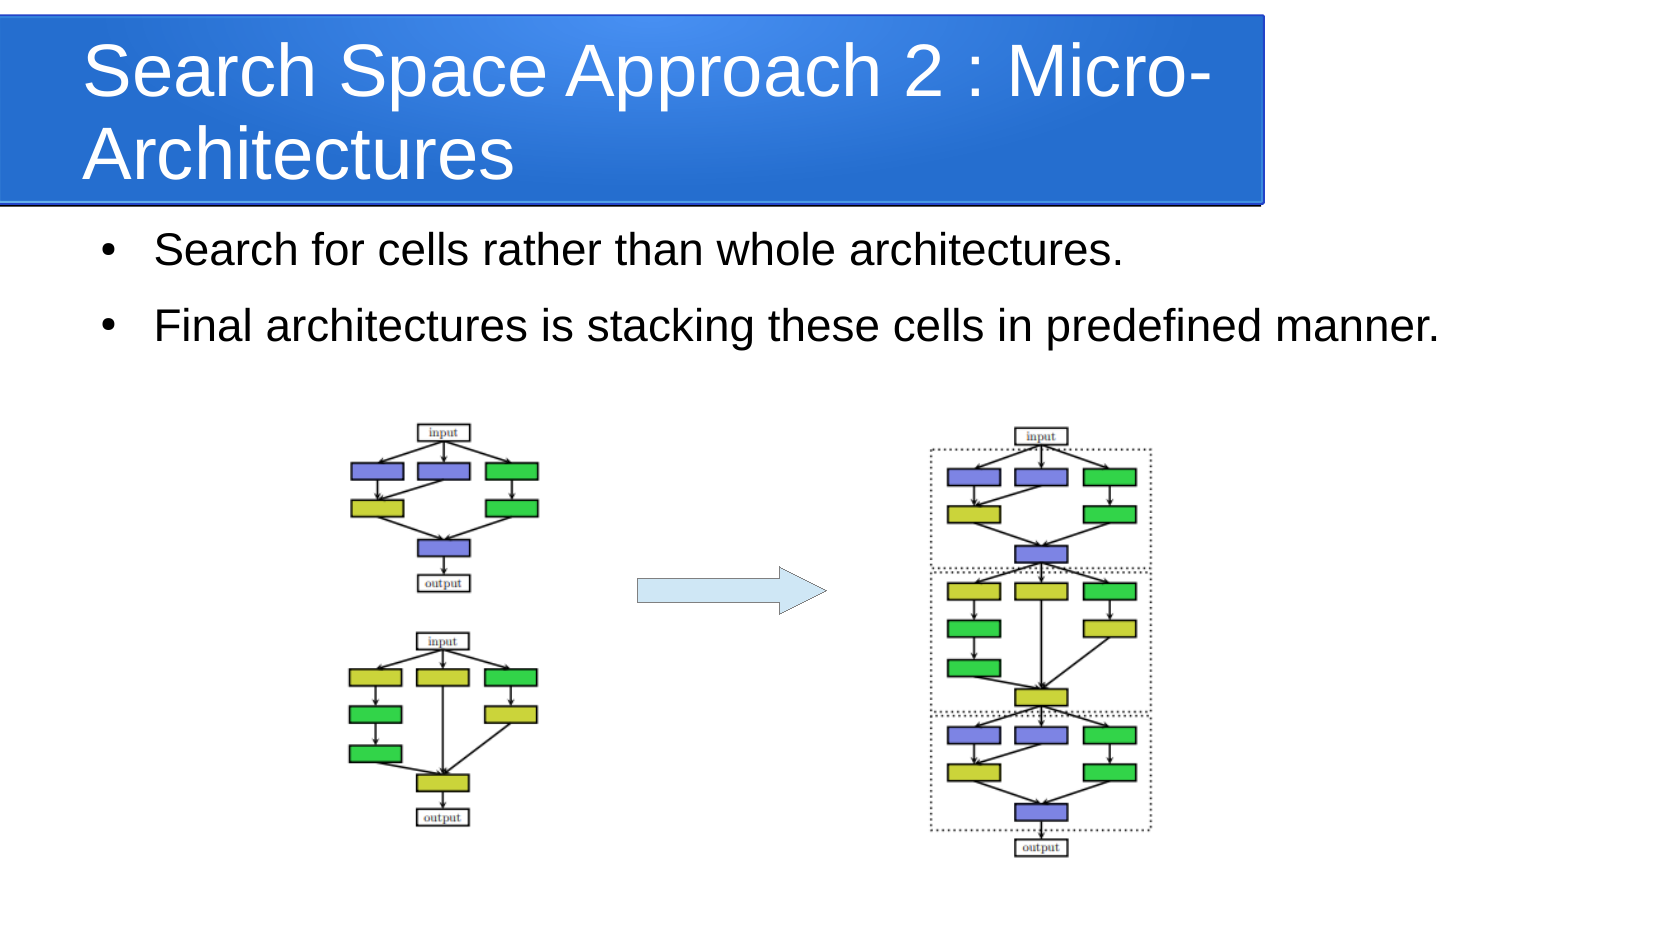

# Search Space Approach 2 : Micro- Architectures
Search for cells rather than whole architectures.
Final architectures is stacking these cells in predefined manner.